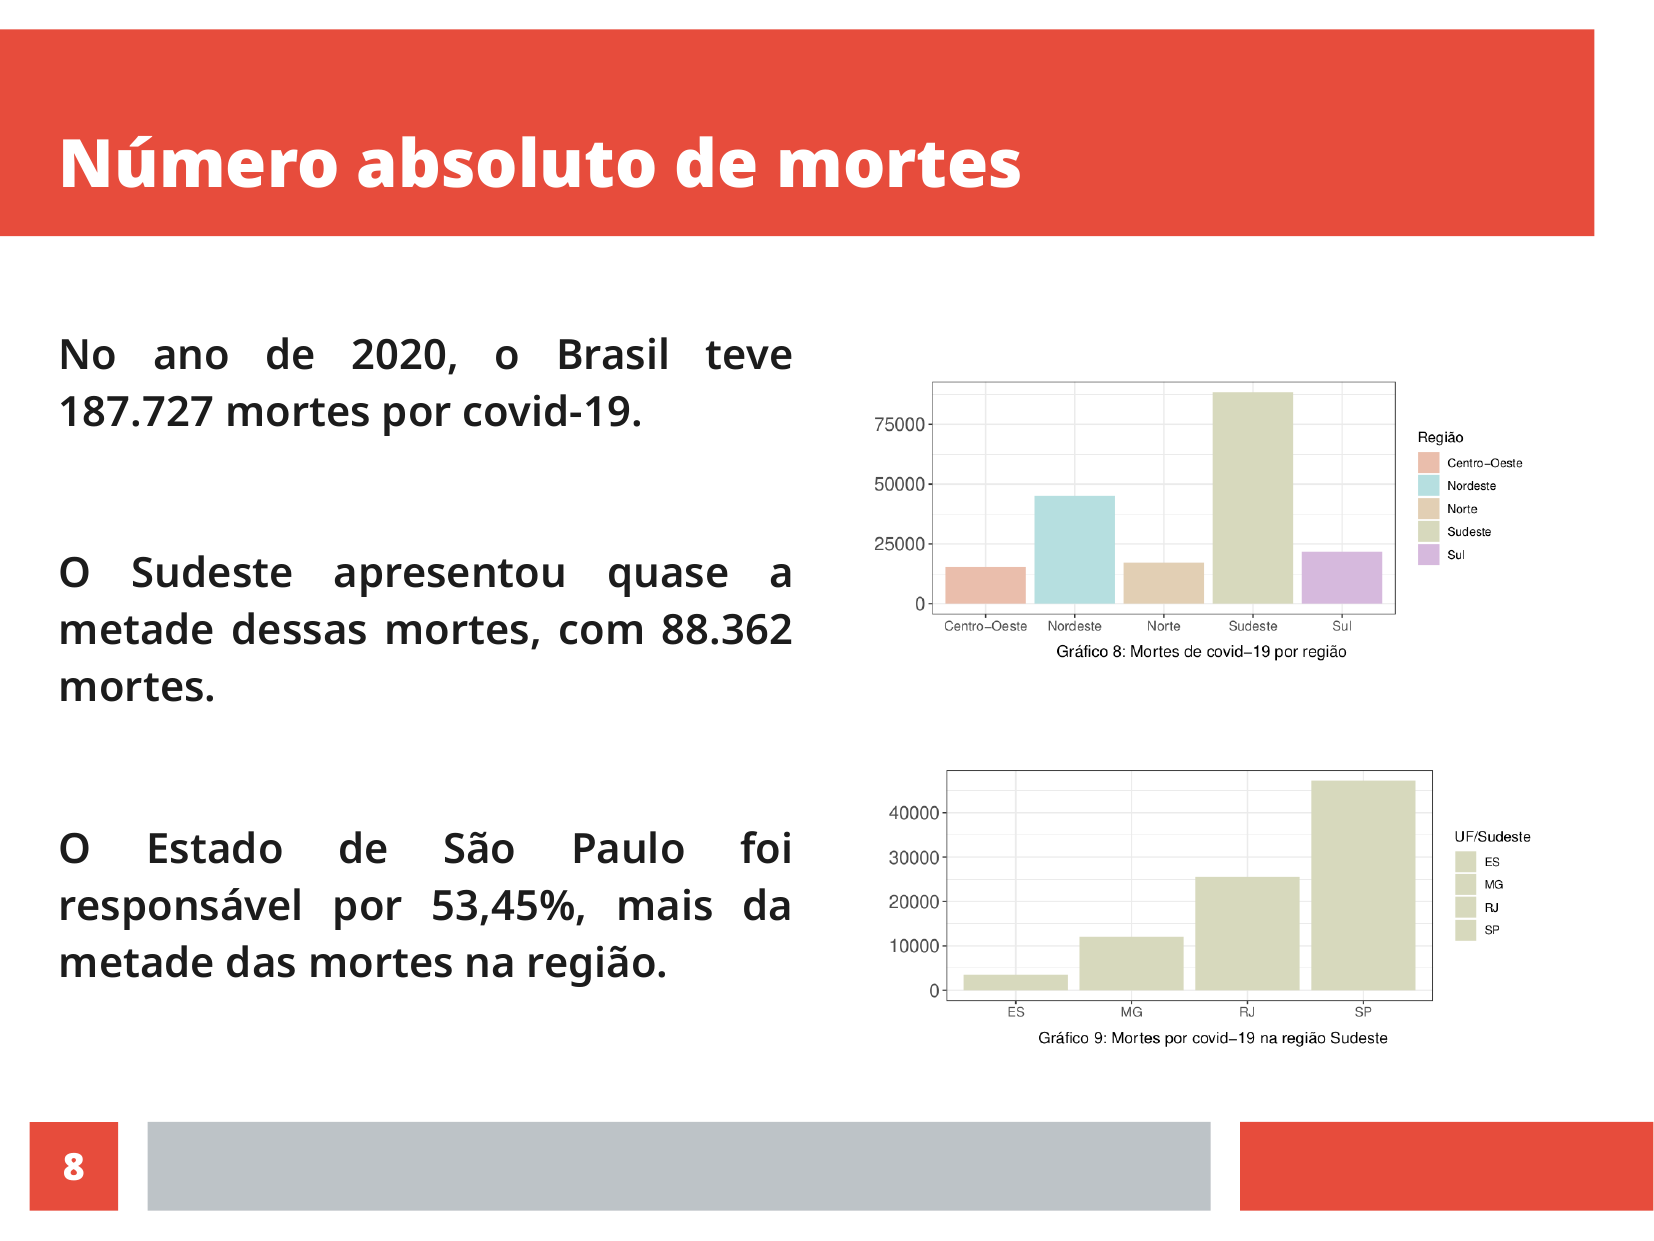

# Número absoluto de mortes
No ano de 2020, o Brasil teve 187.727 mortes por covid-19.
O Sudeste apresentou quase a metade dessas mortes, com 88.362 mortes.
O Estado de São Paulo foi responsável por 53,45%, mais da metade das mortes na região.
8